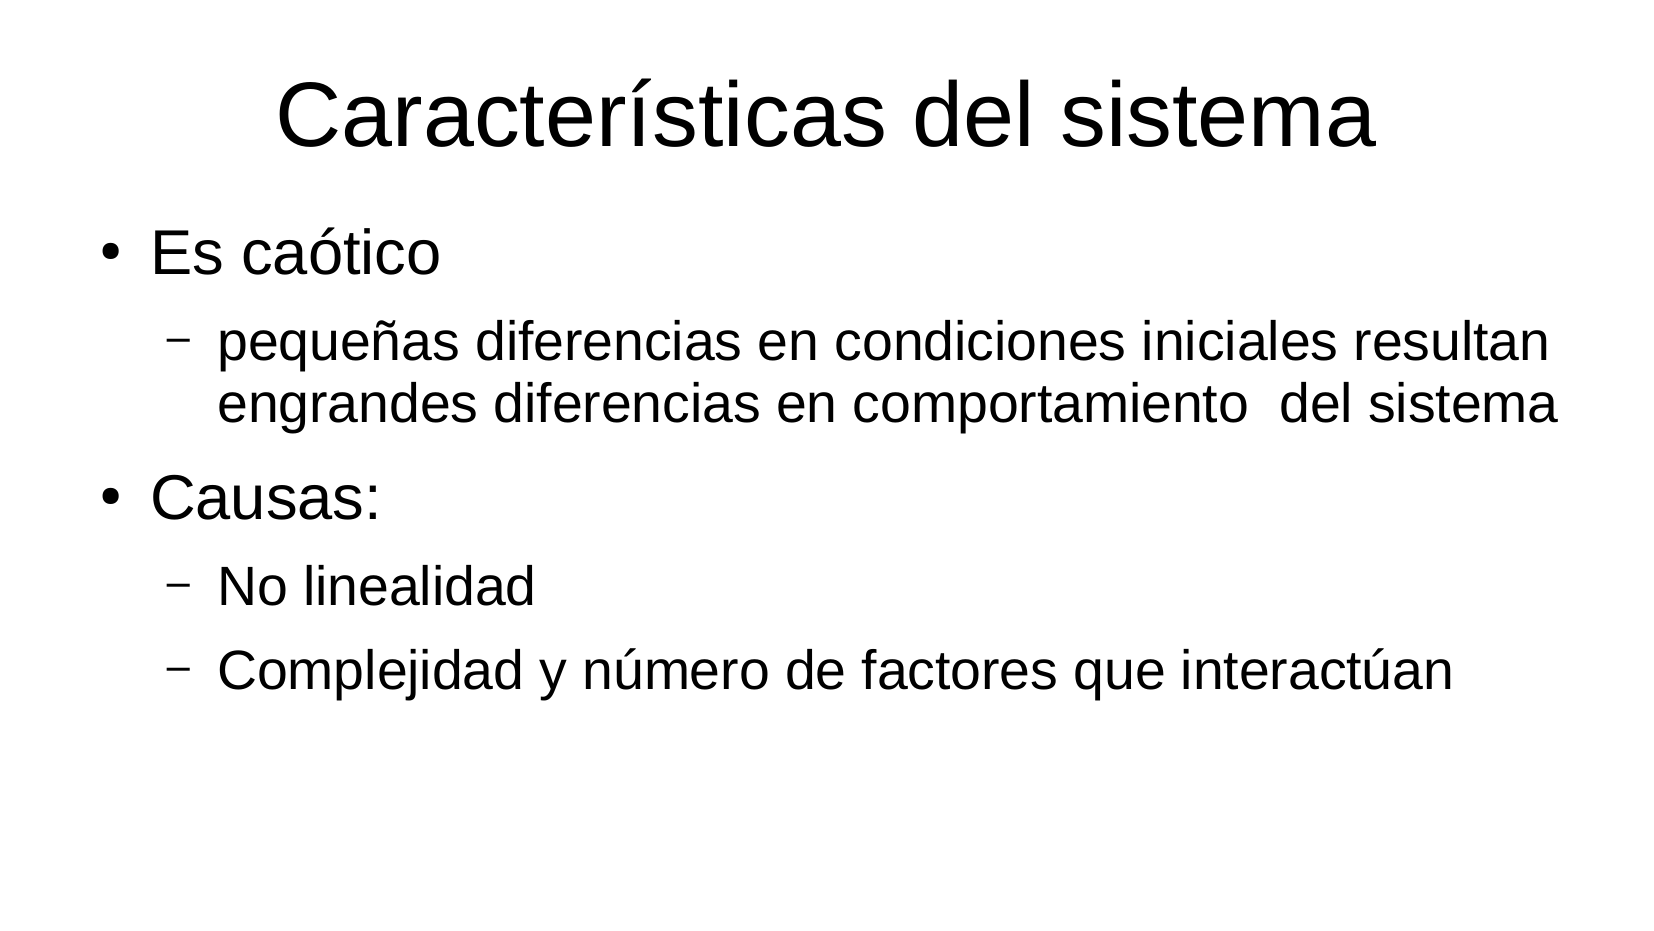

# Características del sistema
Es caótico
pequeñas diferencias en condiciones iniciales resultan engrandes diferencias en comportamiento del sistema
Causas:
No linealidad
Complejidad y número de factores que interactúan